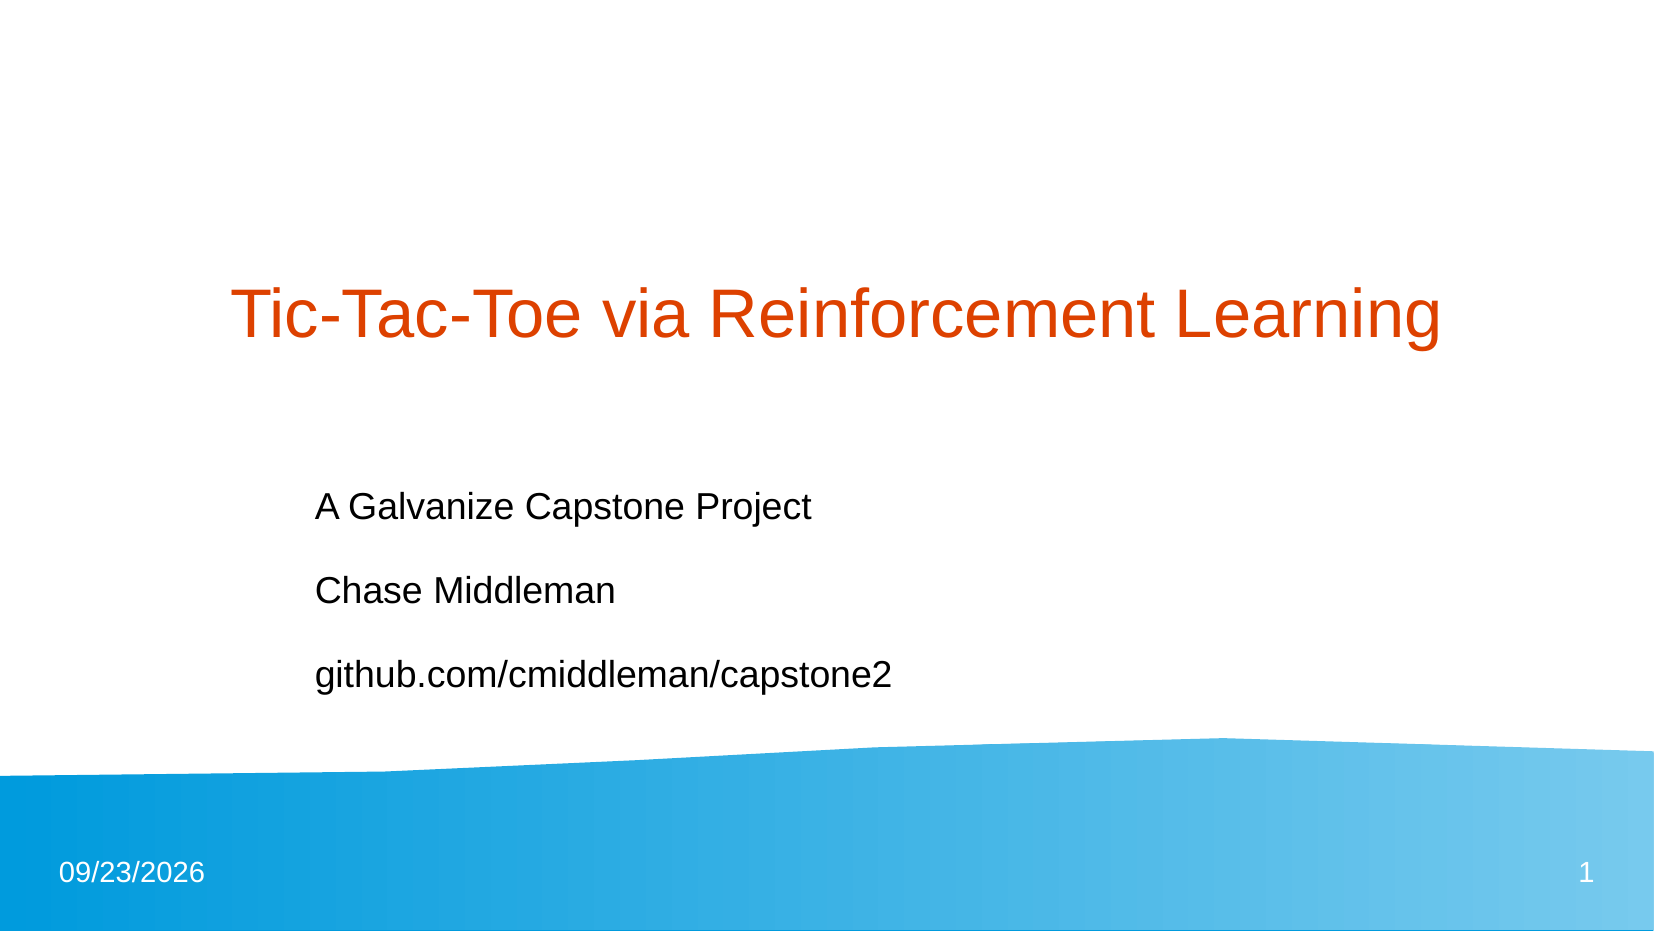

# Tic-Tac-Toe via Reinforcement Learning
A Galvanize Capstone Project
Chase Middleman
github.com/cmiddleman/capstone2